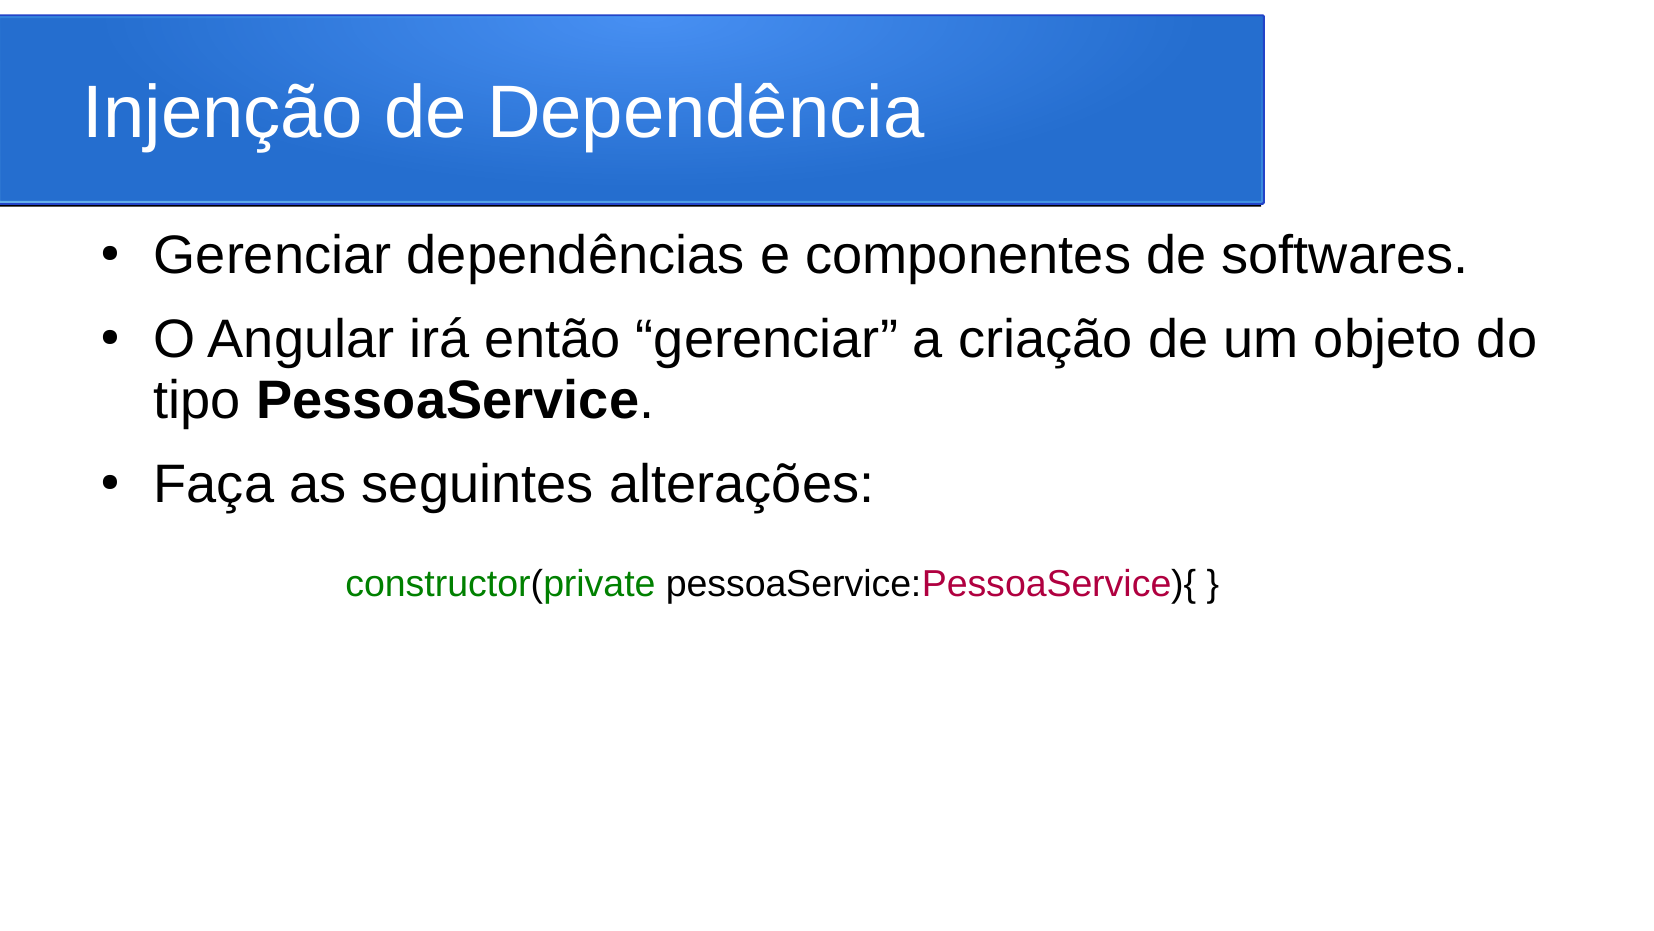

# Injenção de Dependência
Gerenciar dependências e componentes de softwares.
O Angular irá então “gerenciar” a criação de um objeto do tipo PessoaService.
Faça as seguintes alterações:
constructor(private pessoaService:PessoaService){ }